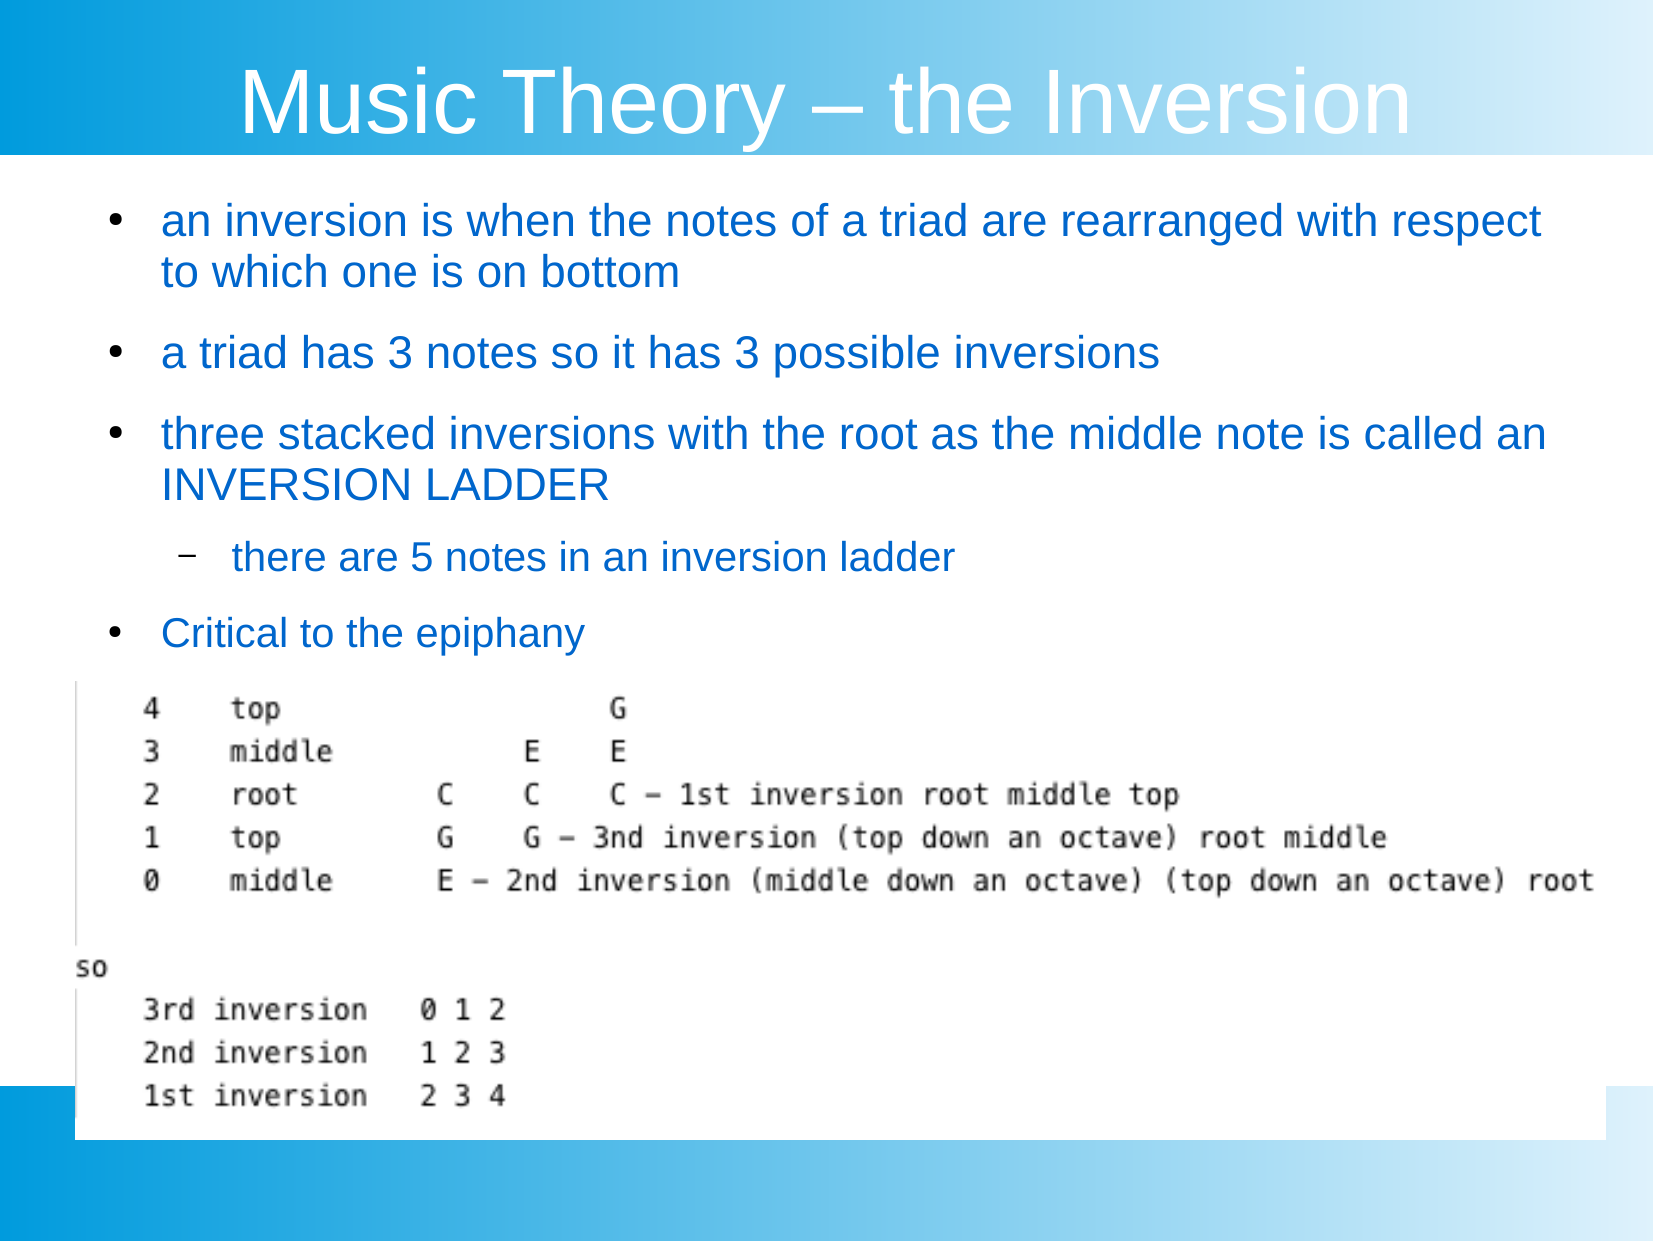

# Music Theory – the Inversion
an inversion is when the notes of a triad are rearranged with respect to which one is on bottom
a triad has 3 notes so it has 3 possible inversions
three stacked inversions with the root as the middle note is called an INVERSION LADDER
there are 5 notes in an inversion ladder
Critical to the epiphany